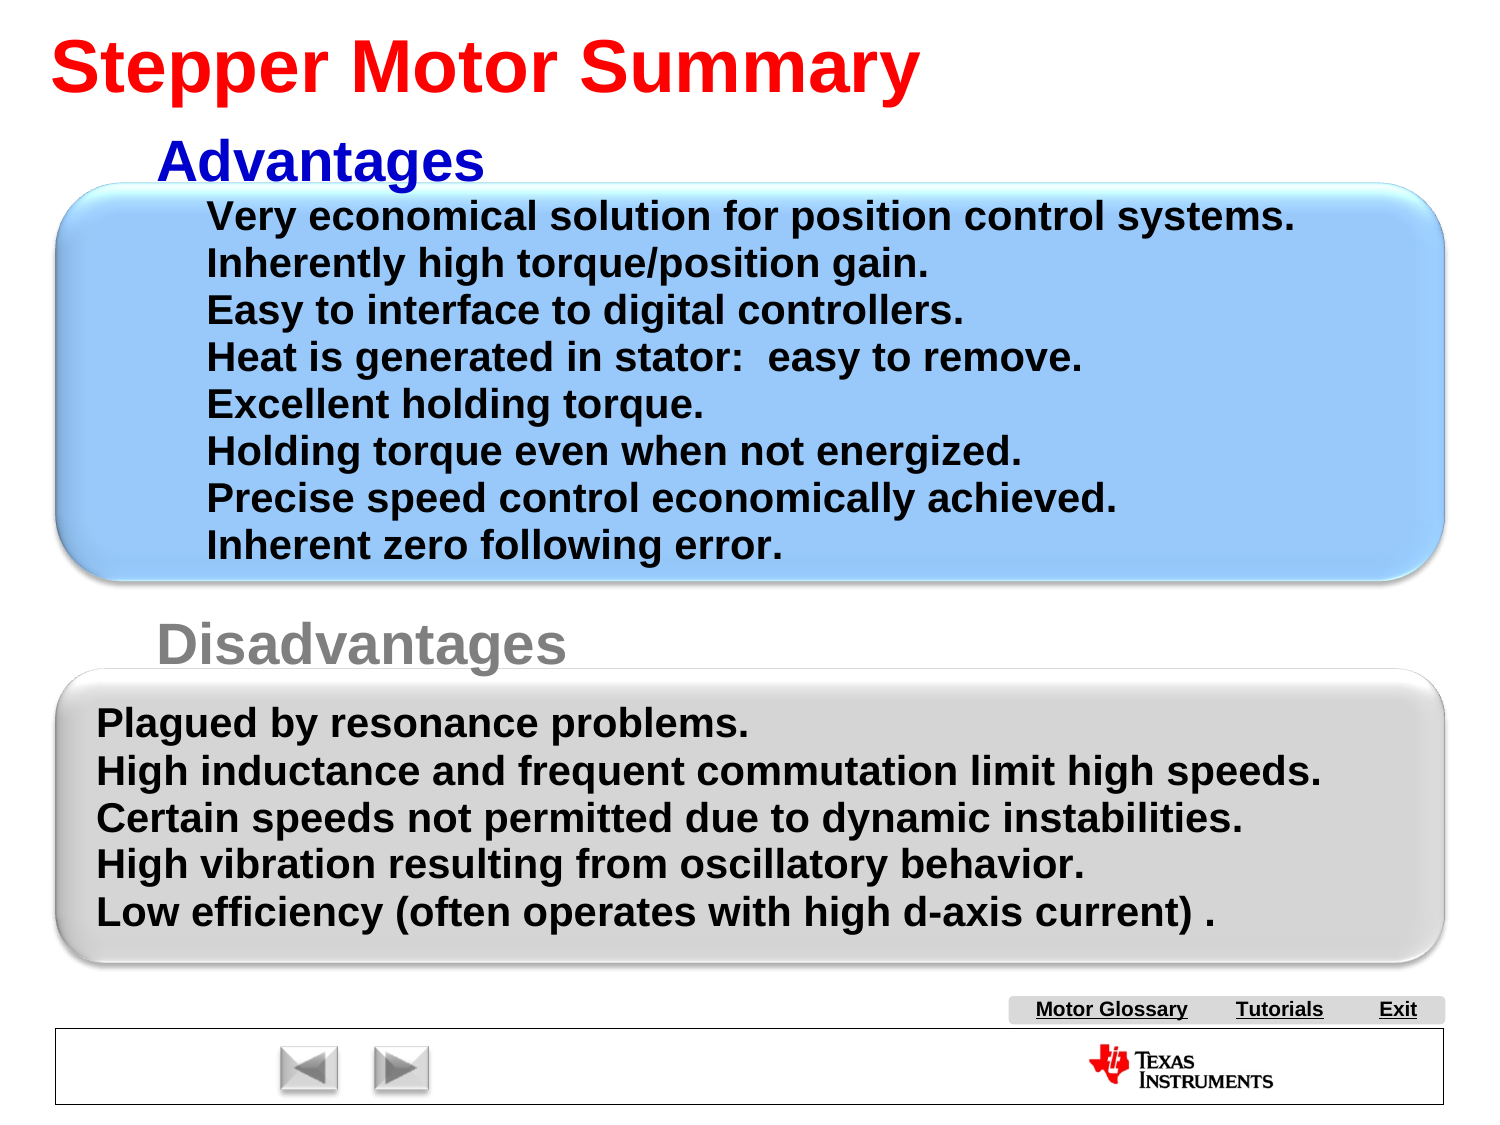

# Stepper Motor Summary
Advantages
Very economical solution for position control systems.
Inherently high torque/position gain.
Easy to interface to digital controllers.
Heat is generated in stator: easy to remove.
Excellent holding torque.
Holding torque even when not energized.
Precise speed control economically achieved.
Inherent zero following error.
Disadvantages
Plagued by resonance problems.
High inductance and frequent commutation limit high speeds.
Certain speeds not permitted due to dynamic instabilities.
High vibration resulting from oscillatory behavior.
Low efficiency (often operates with high d-axis current) .